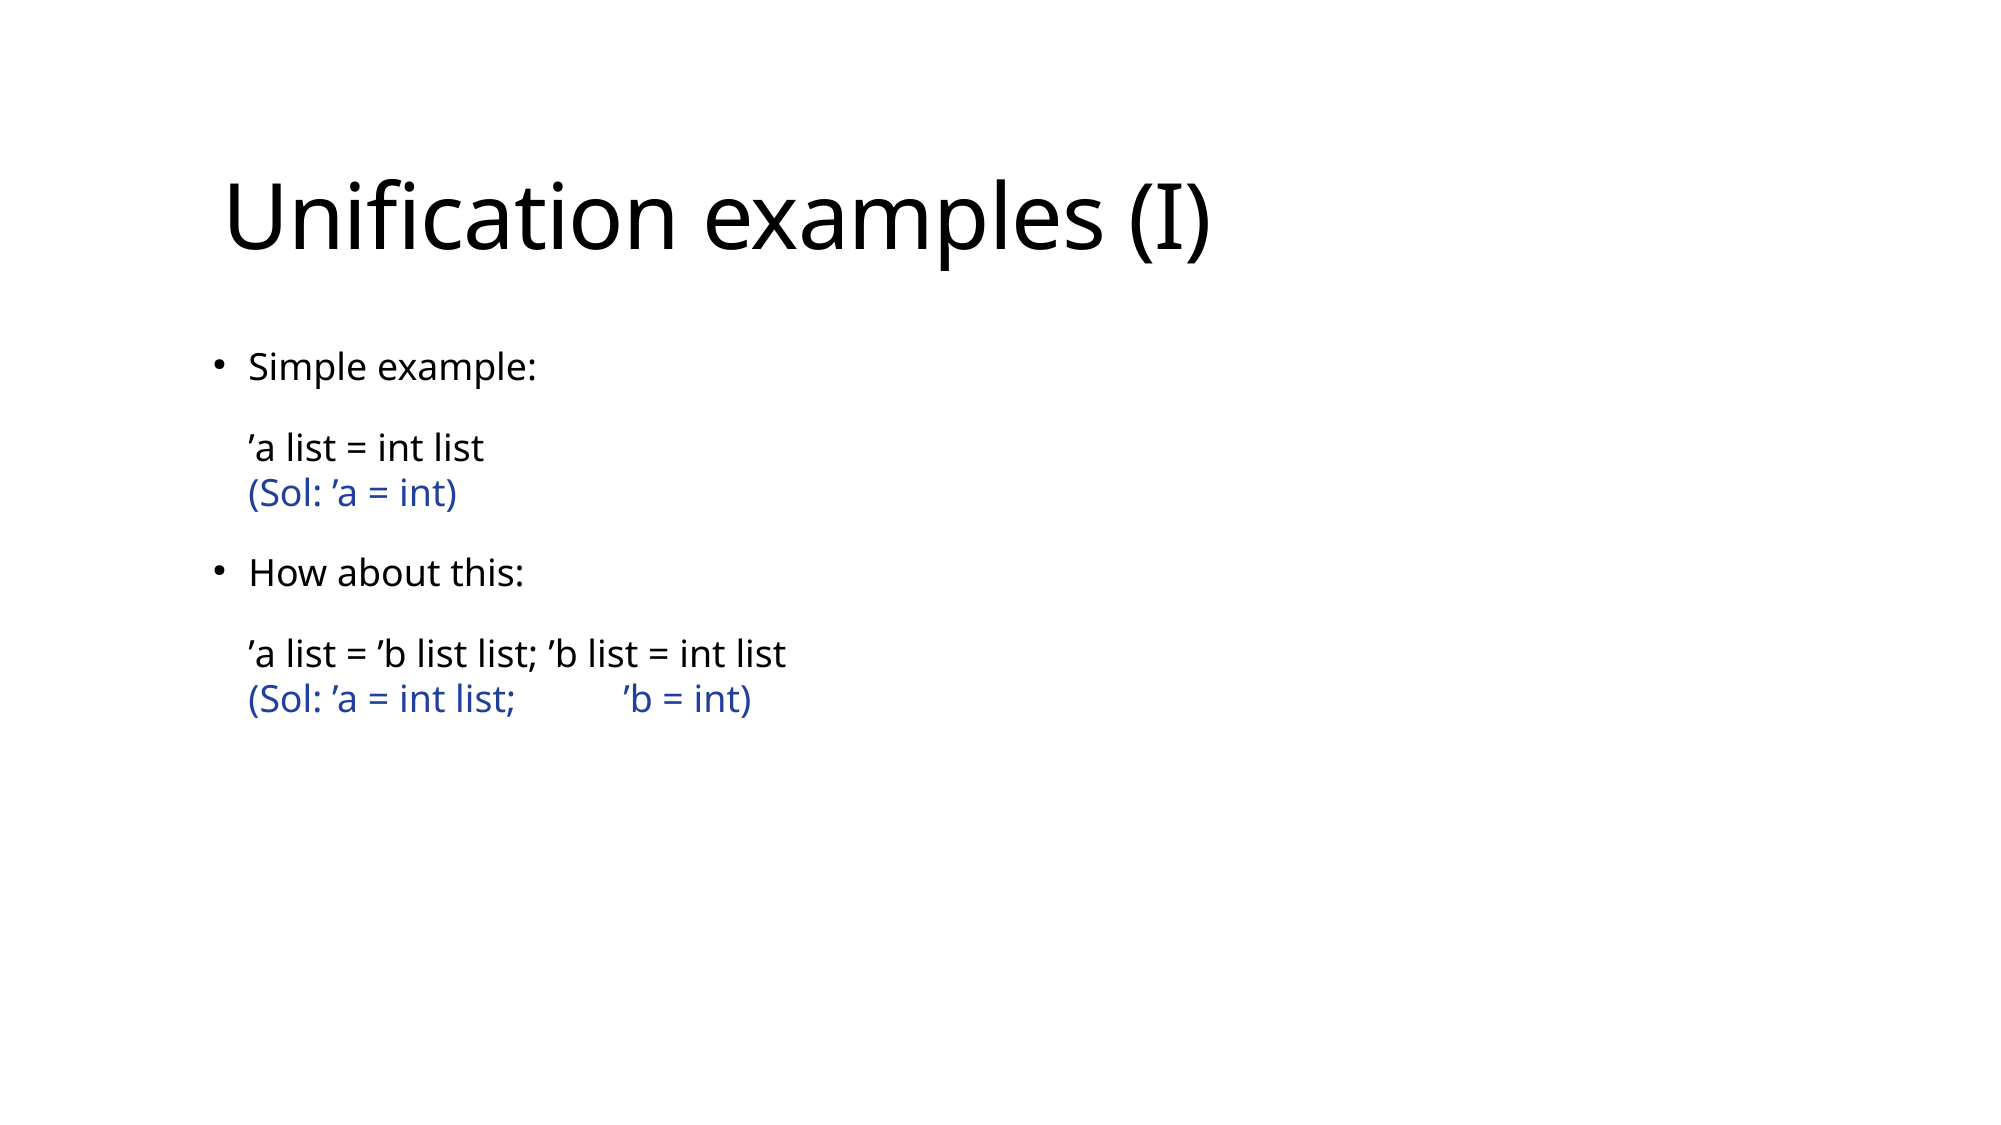

# Unification examples (I)
Simple example:
’a list = int list
(Sol: ’a = int)
How about this:
’a list = ’b list list;	’b list = int list
(Sol: ’a = int list; 		’b = int)